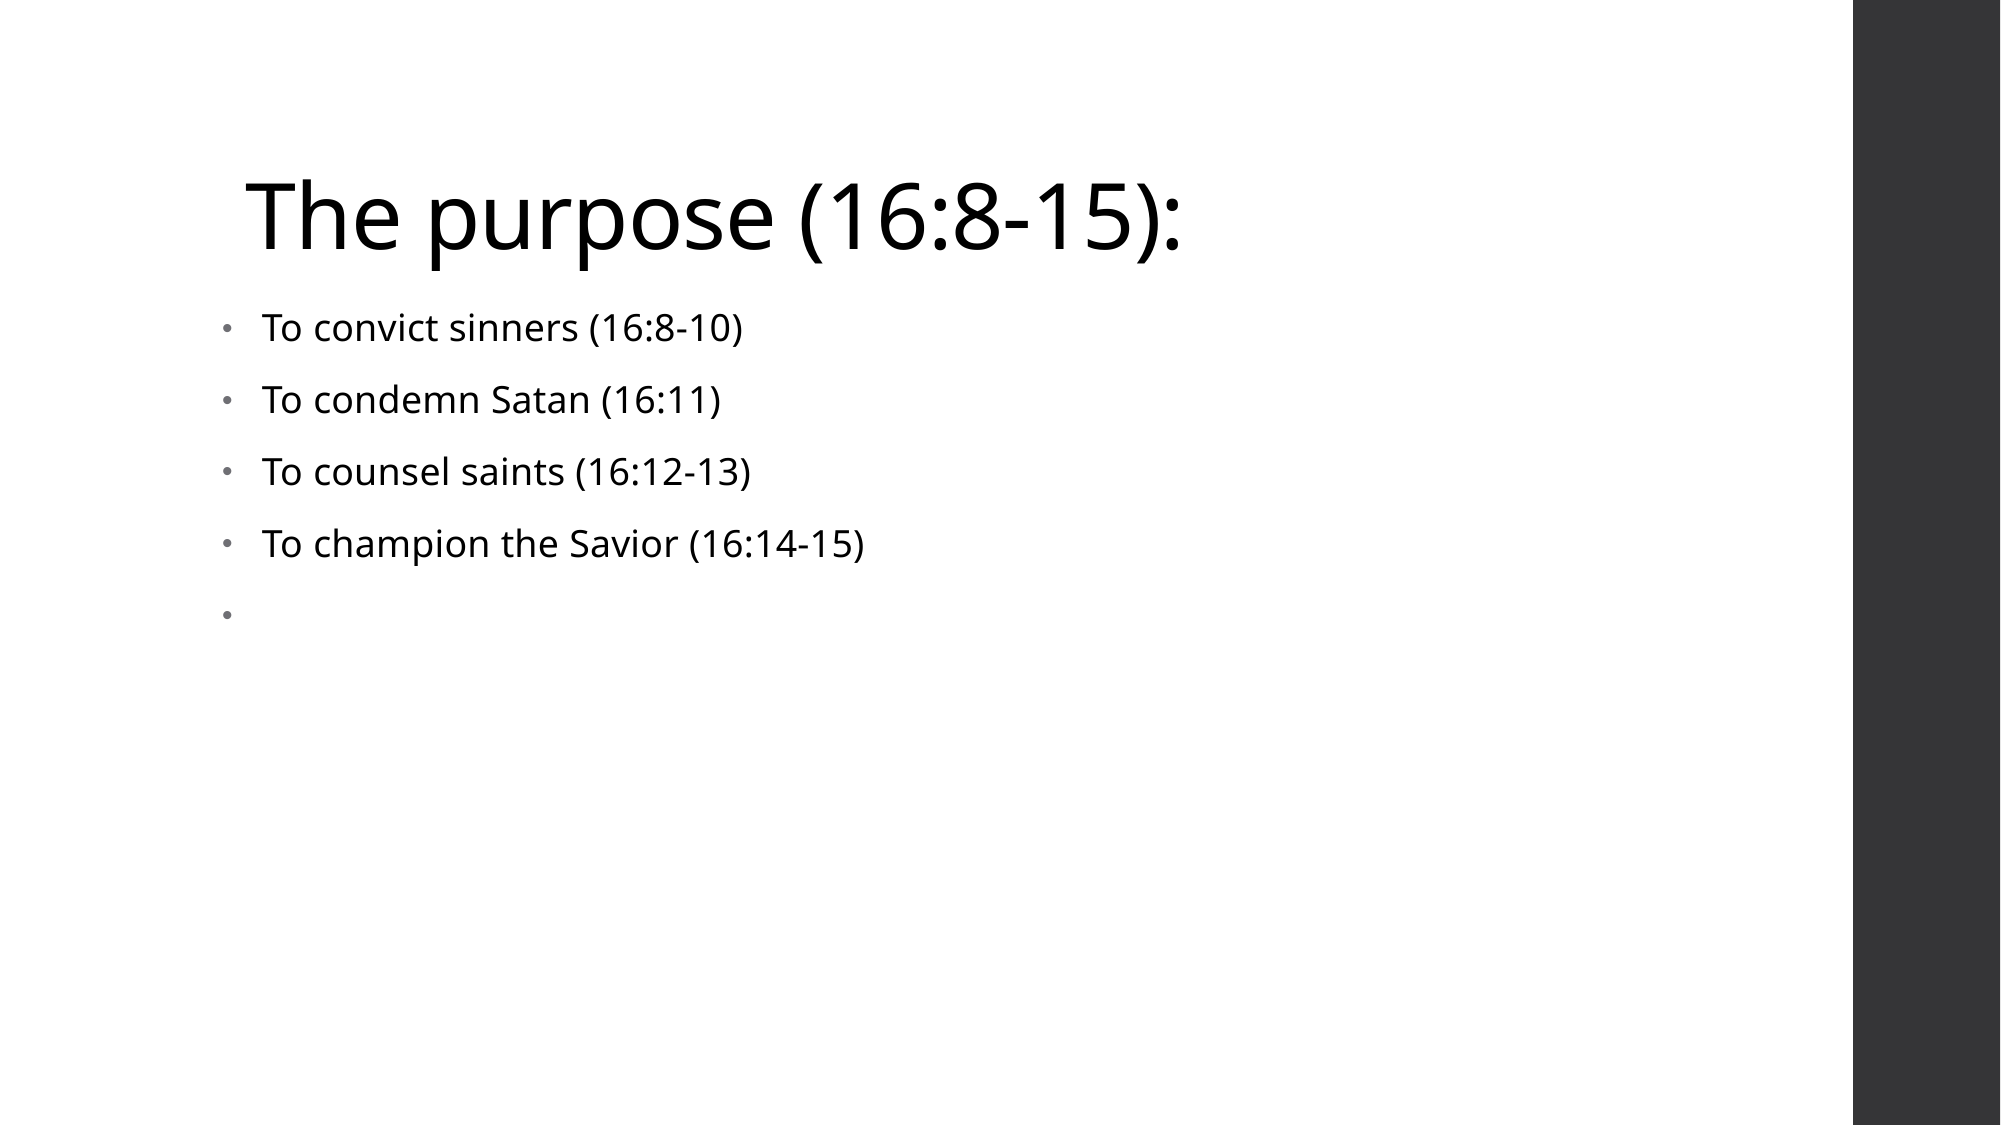

# The purpose (16:8-15):
 To convict sinners (16:8-10)
 To condemn Satan (16:11)
 To counsel saints (16:12-13)
 To champion the Savior (16:14-15)